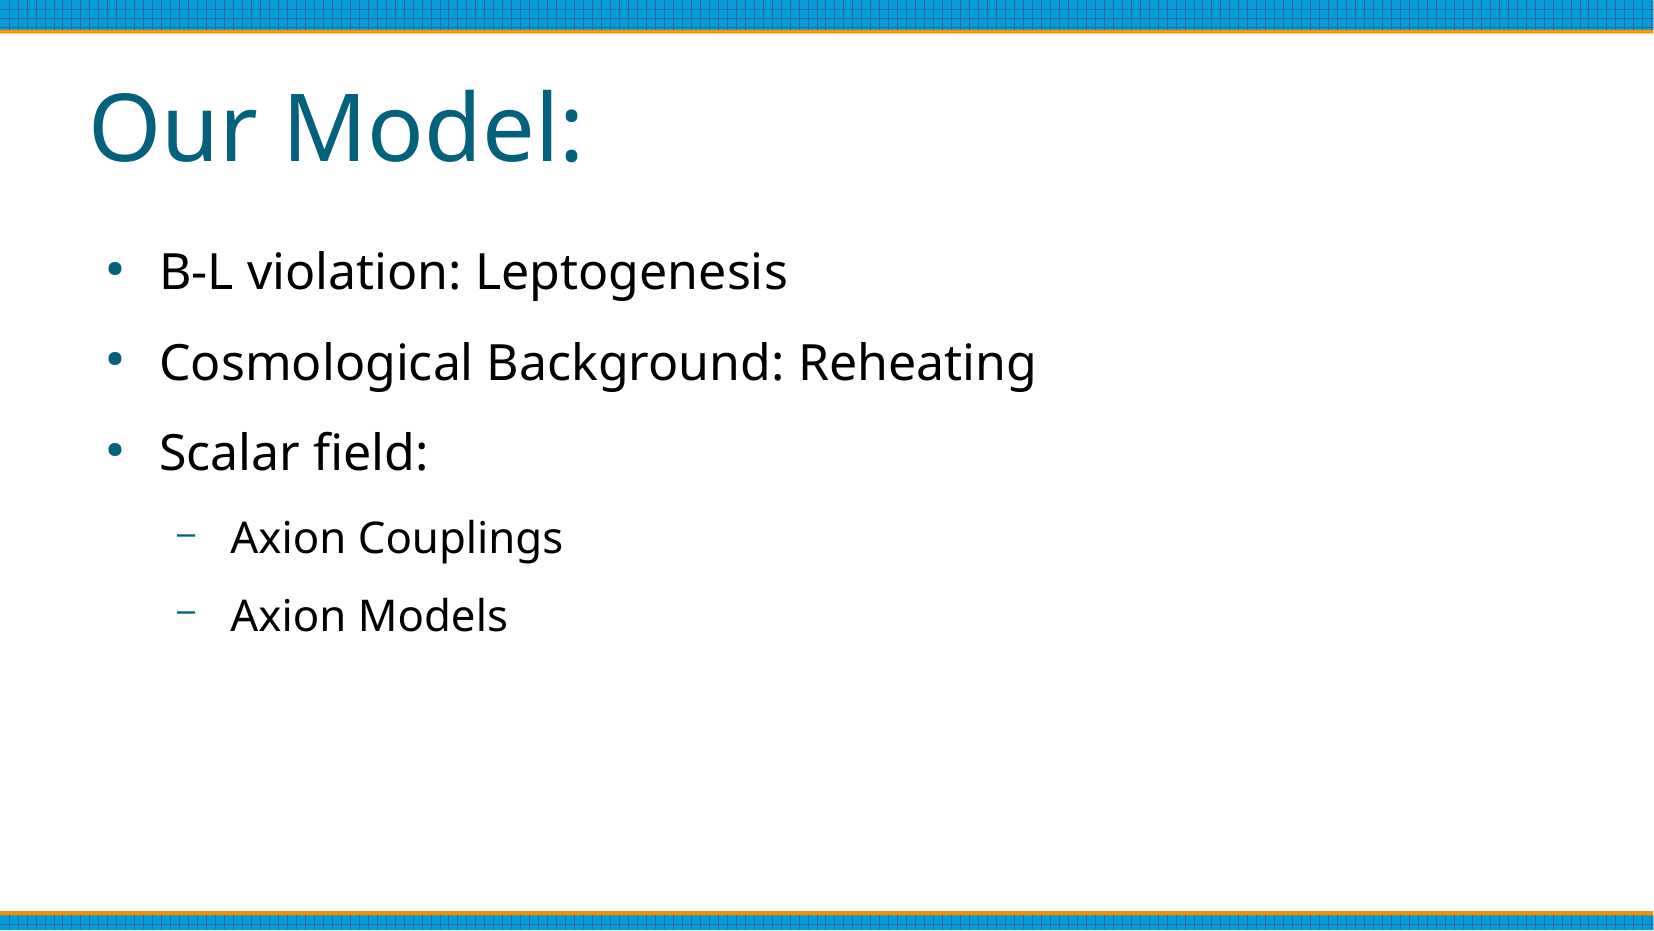

# Our Model:
B-L violation: Leptogenesis
Cosmological Background: Reheating
Scalar field:
Axion Couplings
Axion Models